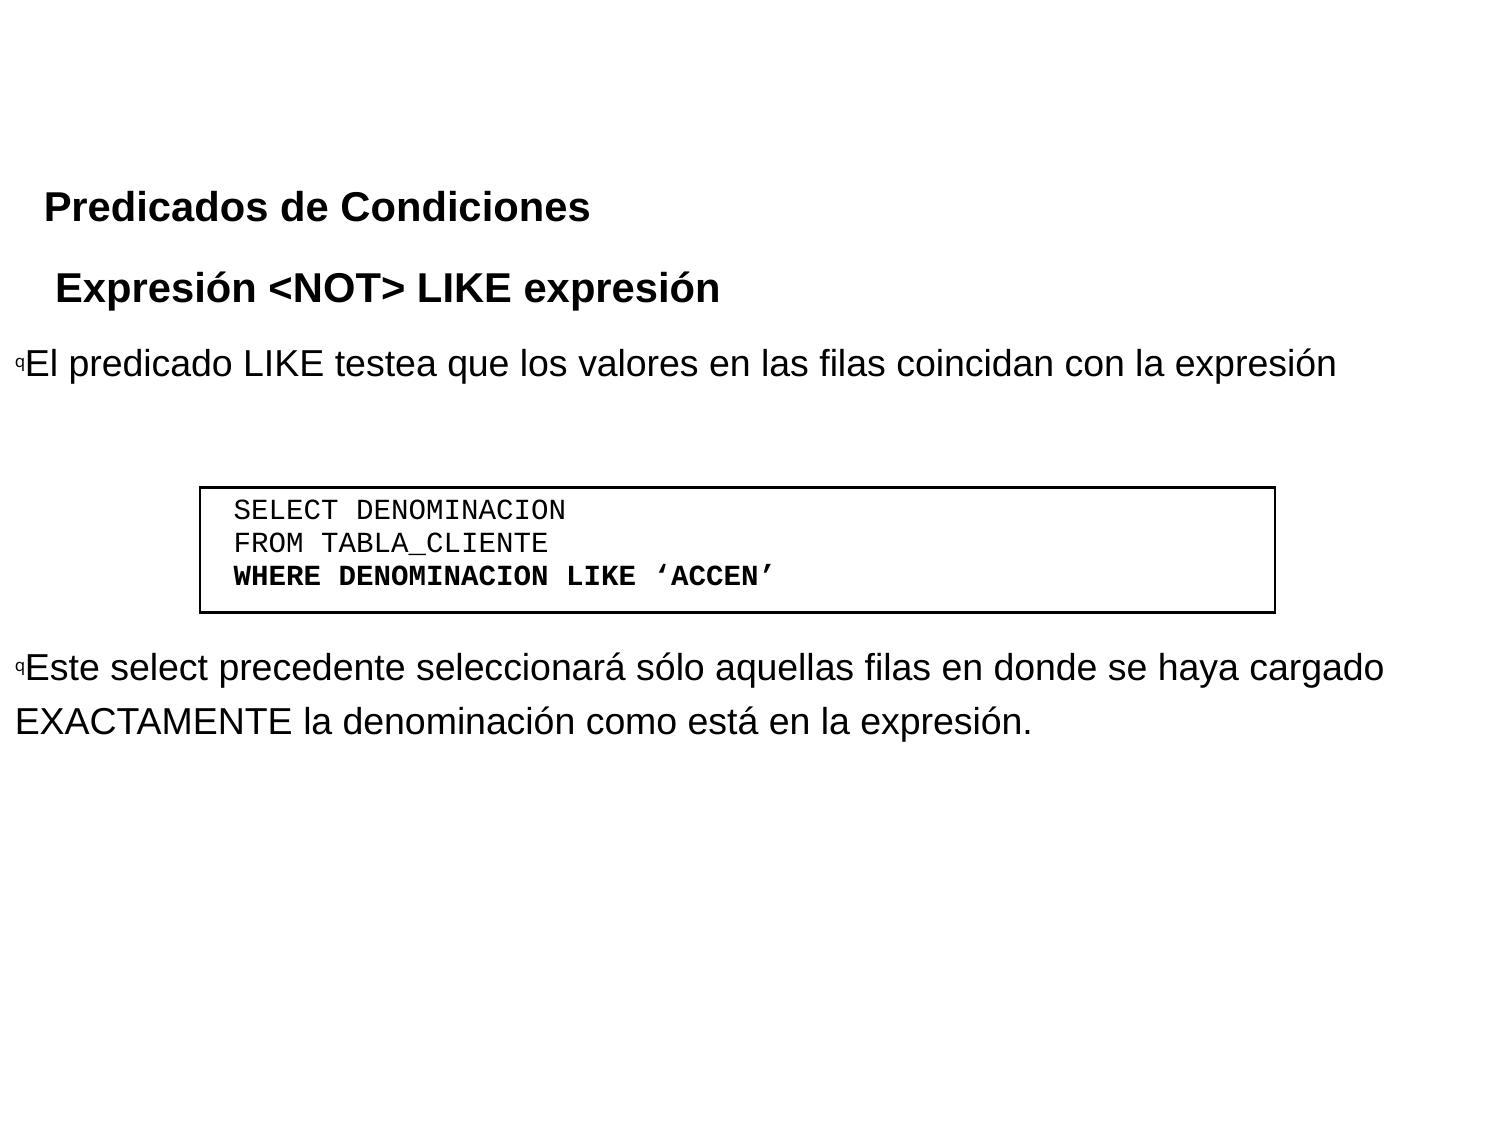

# Predicados de Condiciones
 Expresión <NOT> LIKE expresión
El predicado LIKE testea que los valores en las filas coincidan con la expresión
Este select precedente seleccionará sólo aquellas filas en donde se haya cargado EXACTAMENTE la denominación como está en la expresión.
SELECT DENOMINACION
FROM TABLA_CLIENTE
WHERE DENOMINACION LIKE ‘ACCEN’